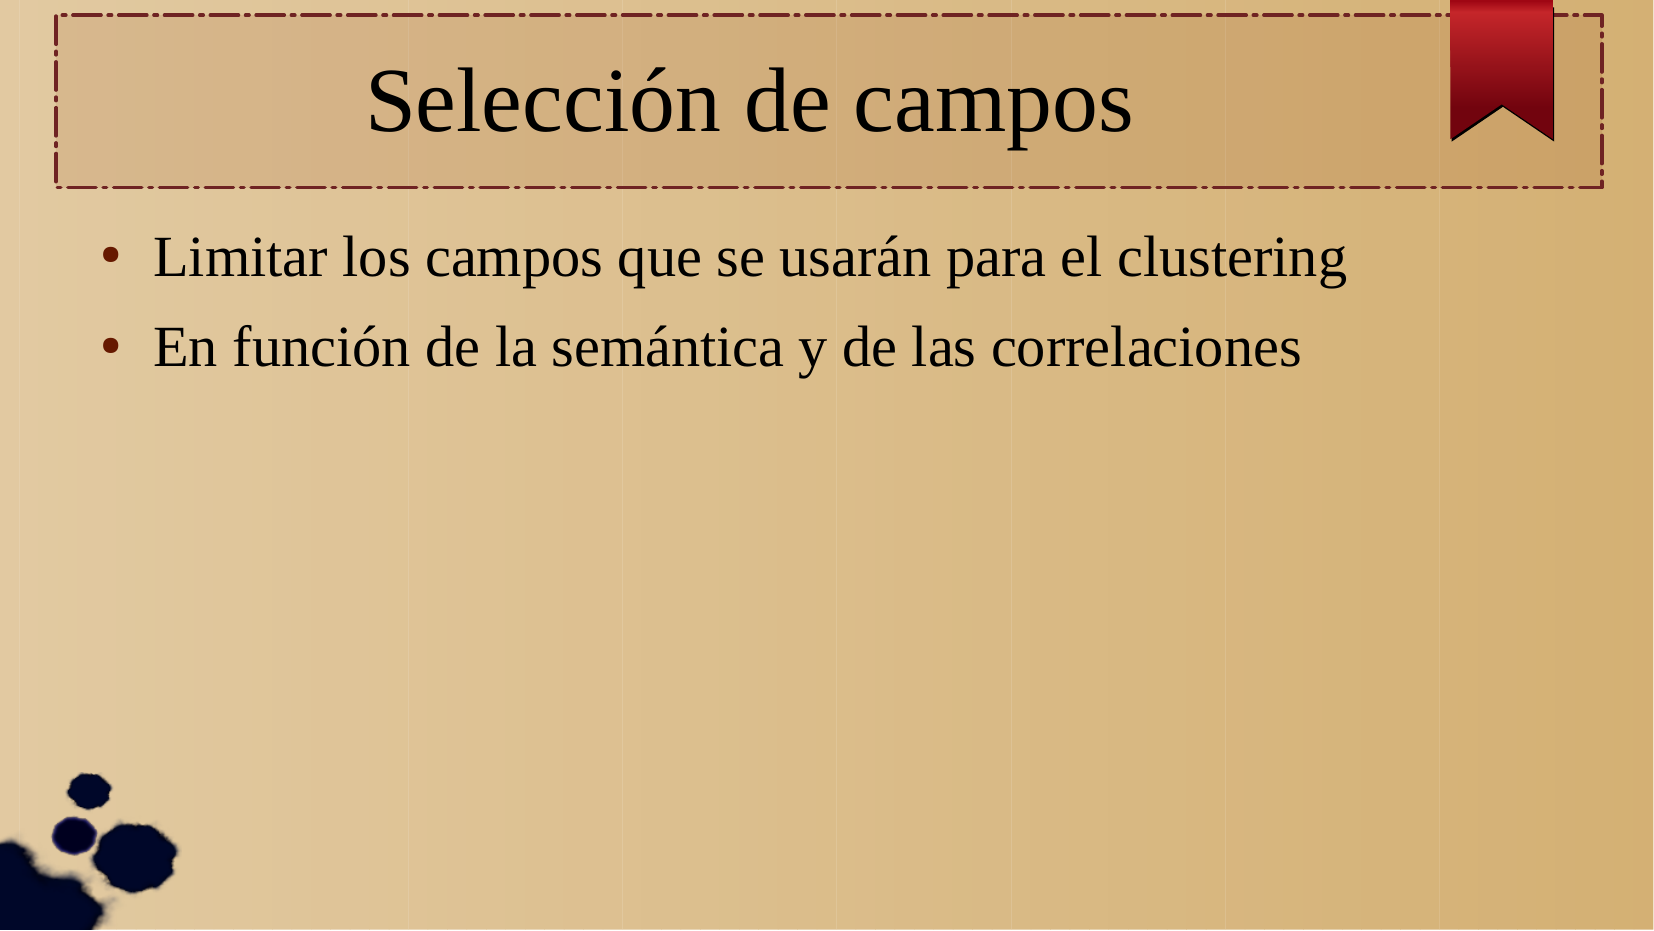

# Selección de campos
Limitar los campos que se usarán para el clustering
En función de la semántica y de las correlaciones